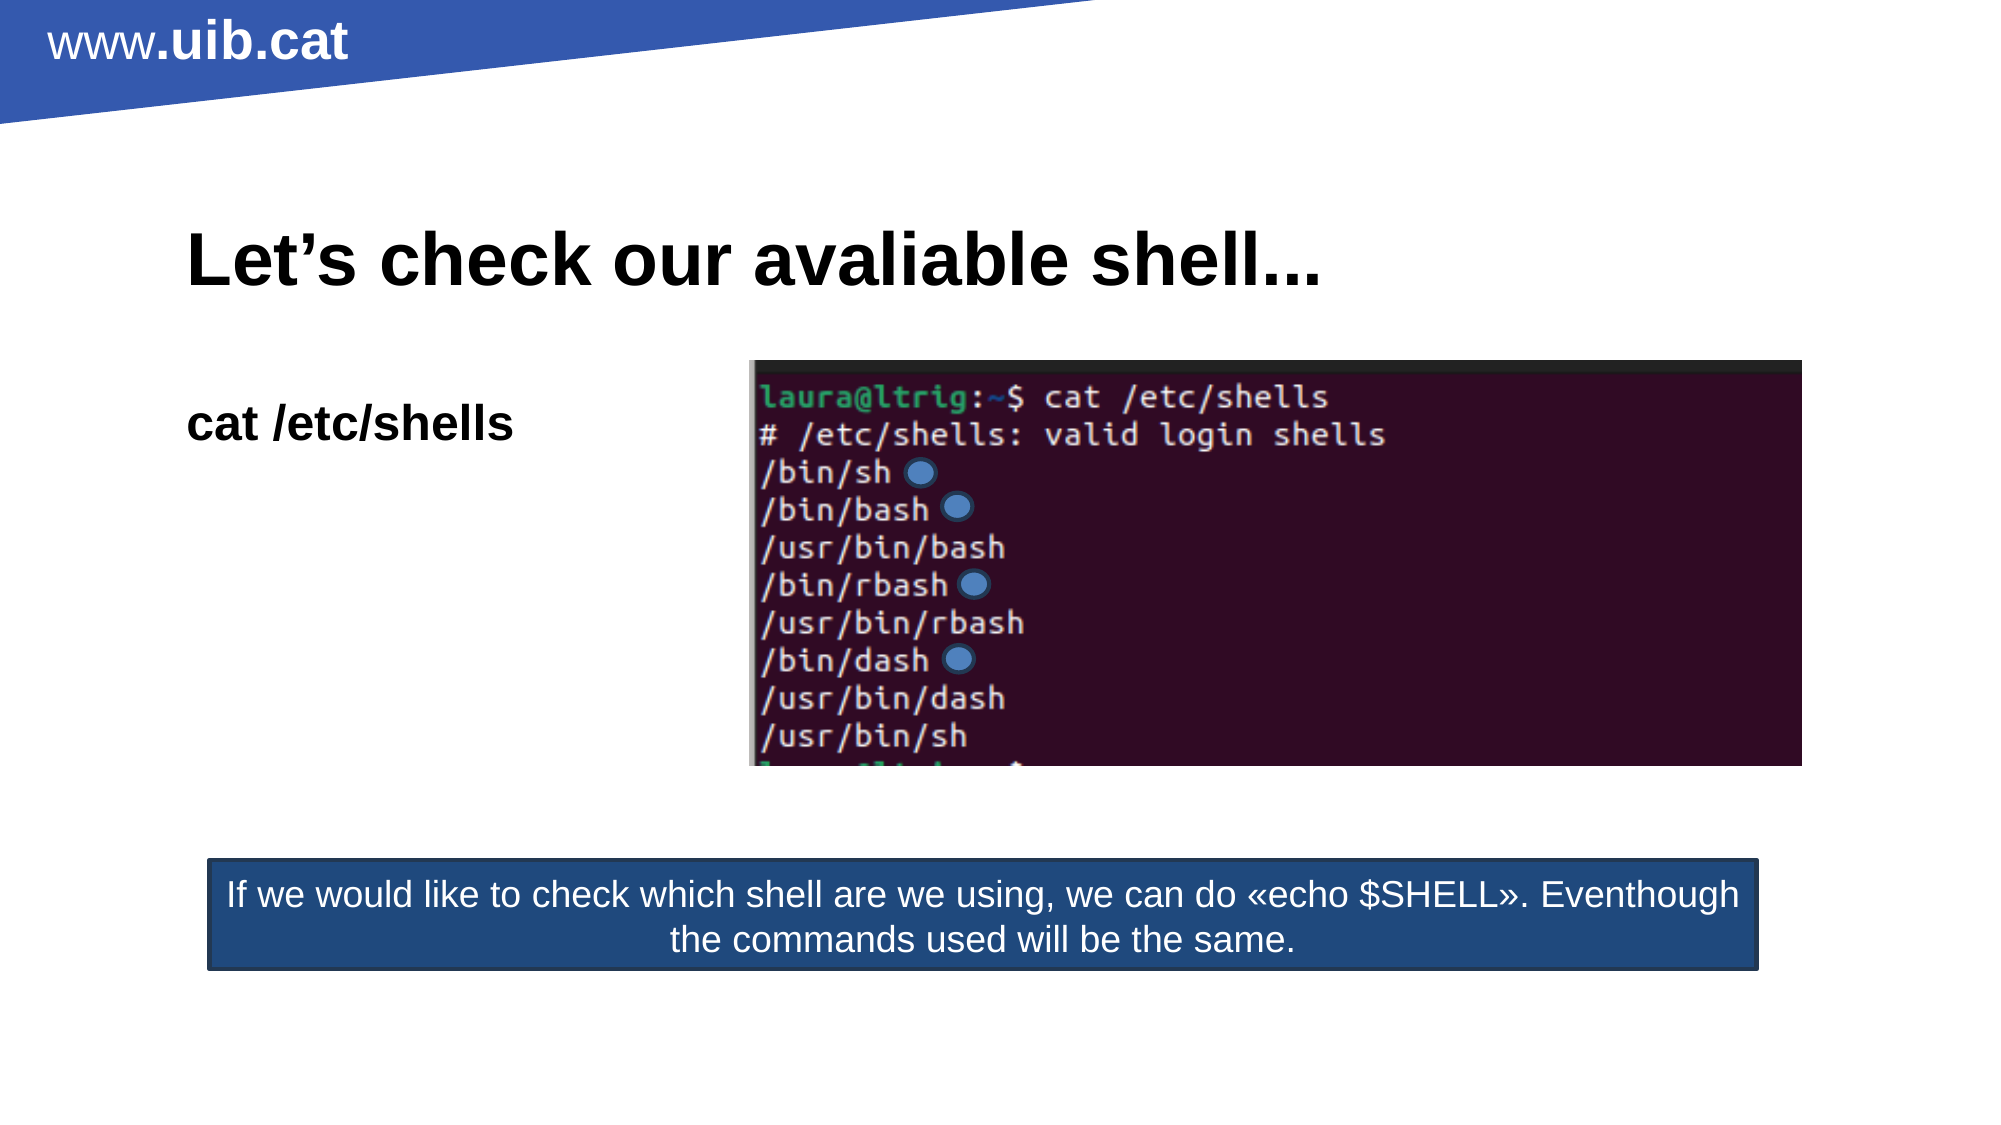

Let’s check our avaliable shell...
cat /etc/shells
If we would like to check which shell are we using, we can do «echo $SHELL». Eventhough the commands used will be the same.